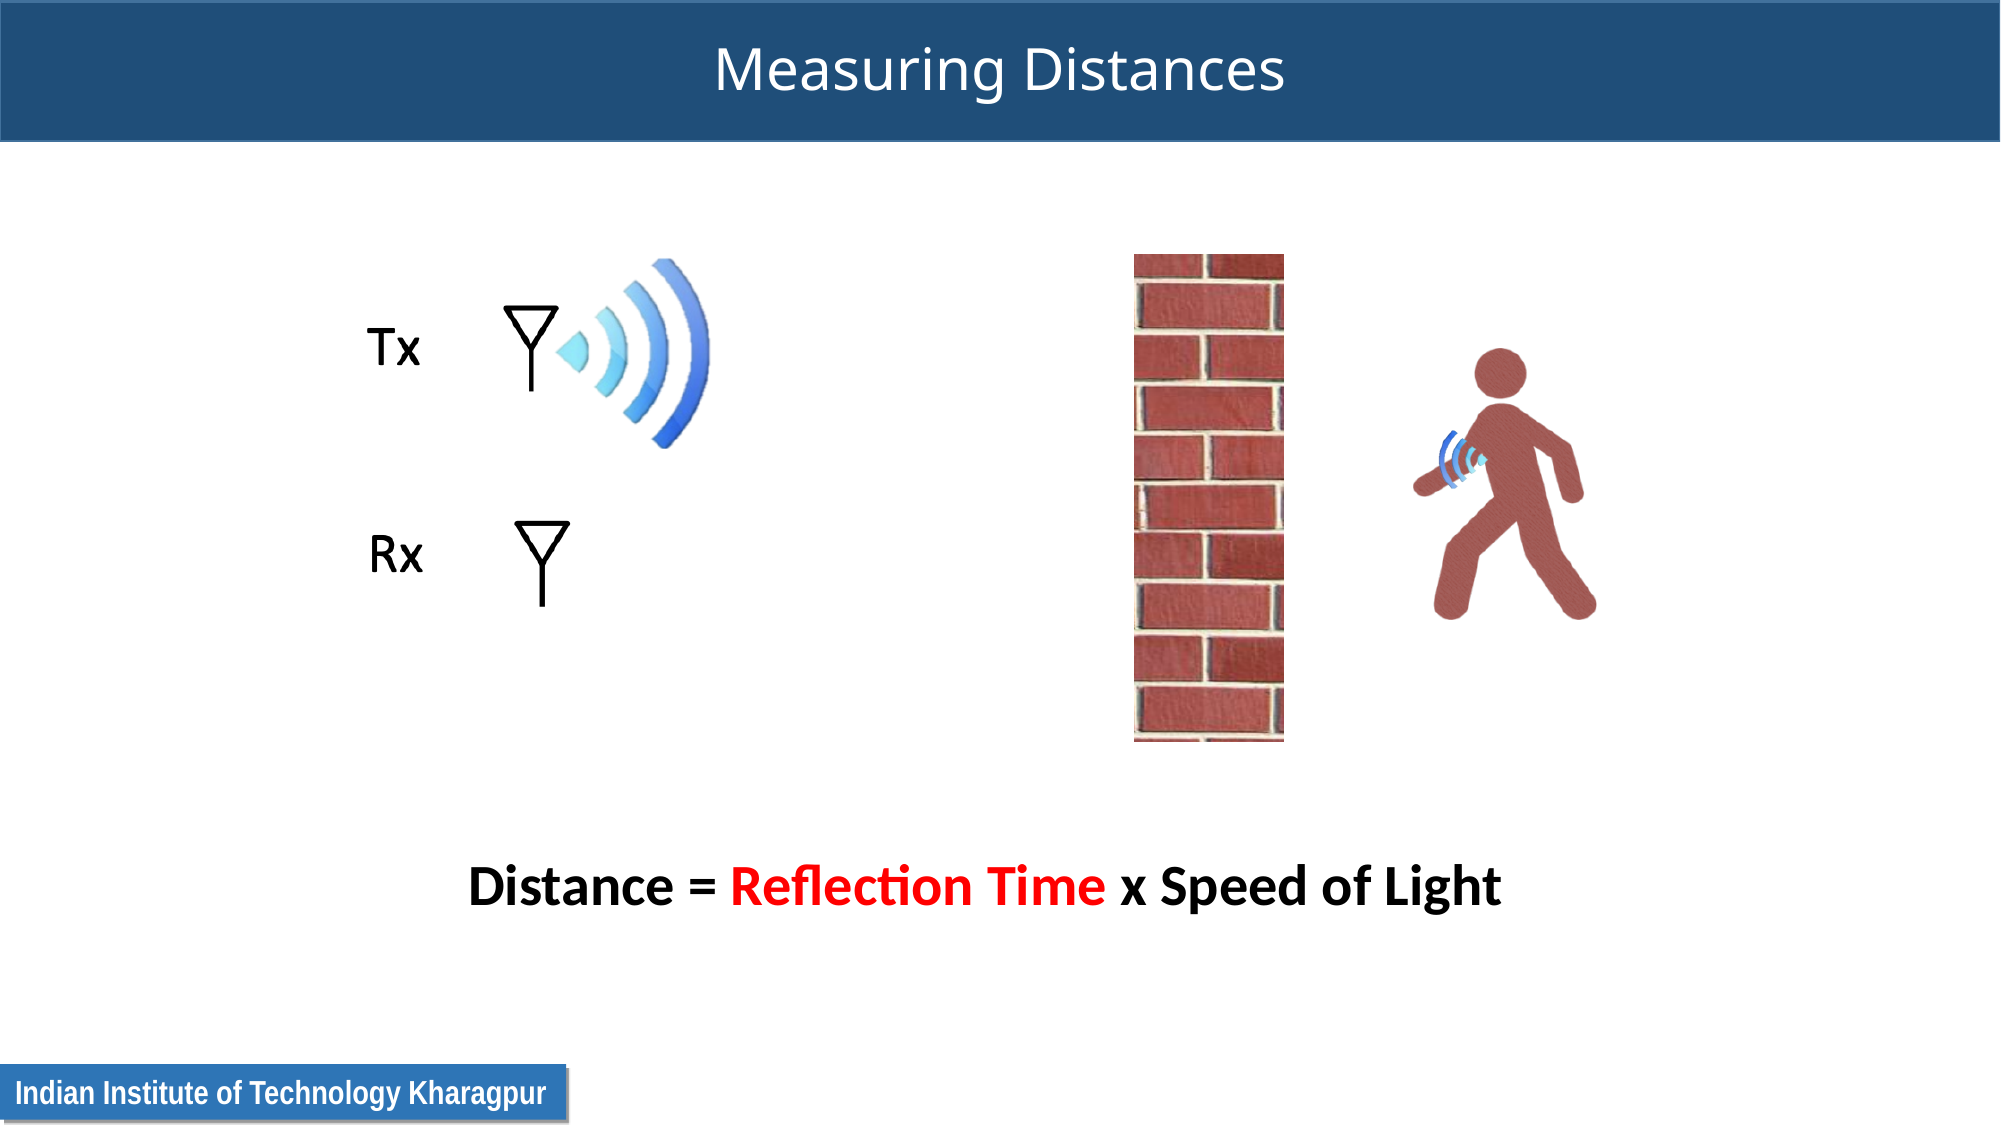

# Measuring Distances
Distance = Reflection Time x Speed of Light